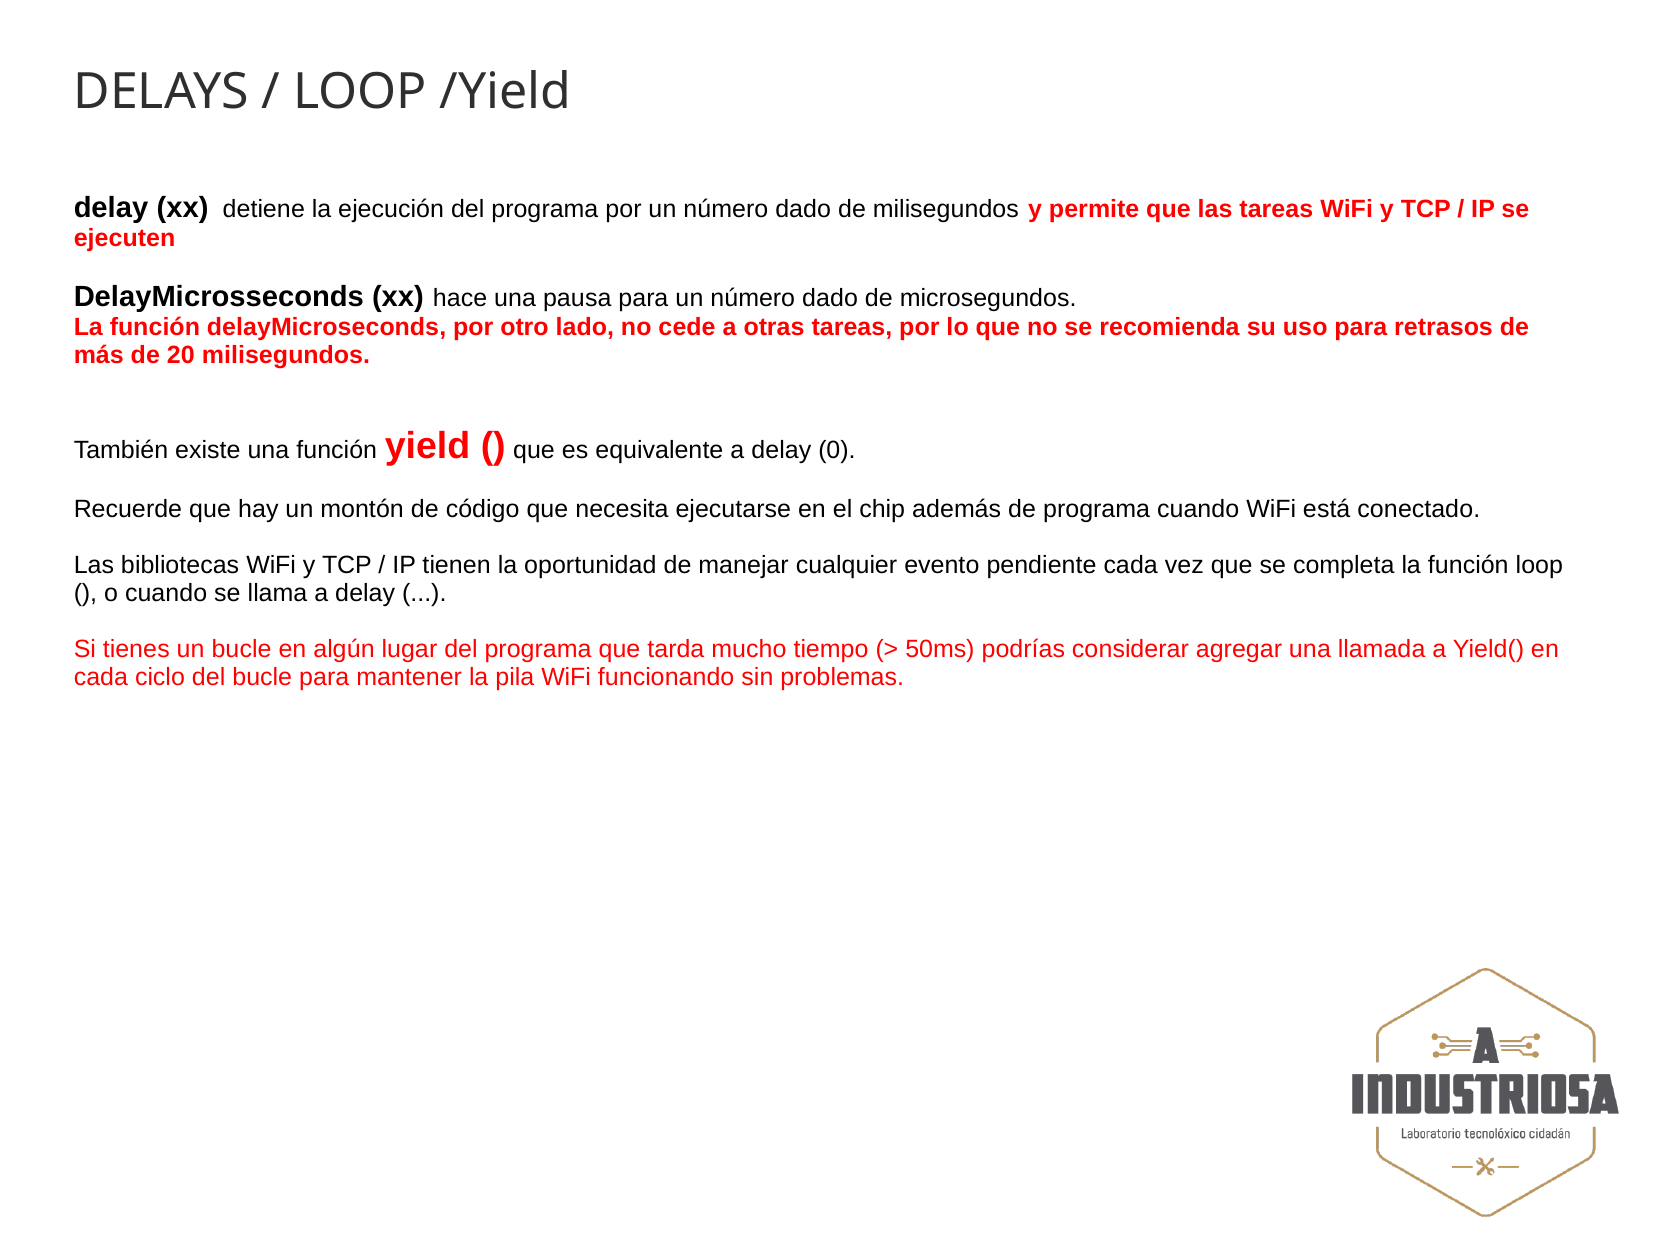

DELAYS / LOOP /Yield
delay (xx) detiene la ejecución del programa por un número dado de milisegundos y permite que las tareas WiFi y TCP / IP se ejecuten
DelayMicrosseconds (xx) hace una pausa para un número dado de microsegundos.
La función delayMicroseconds, por otro lado, no cede a otras tareas, por lo que no se recomienda su uso para retrasos de más de 20 milisegundos.
También existe una función yield () que es equivalente a delay (0).
Recuerde que hay un montón de código que necesita ejecutarse en el chip además de programa cuando WiFi está conectado.
Las bibliotecas WiFi y TCP / IP tienen la oportunidad de manejar cualquier evento pendiente cada vez que se completa la función loop (), o cuando se llama a delay (...).
Si tienes un bucle en algún lugar del programa que tarda mucho tiempo (> 50ms) podrías considerar agregar una llamada a Yield() en cada ciclo del bucle para mantener la pila WiFi funcionando sin problemas.